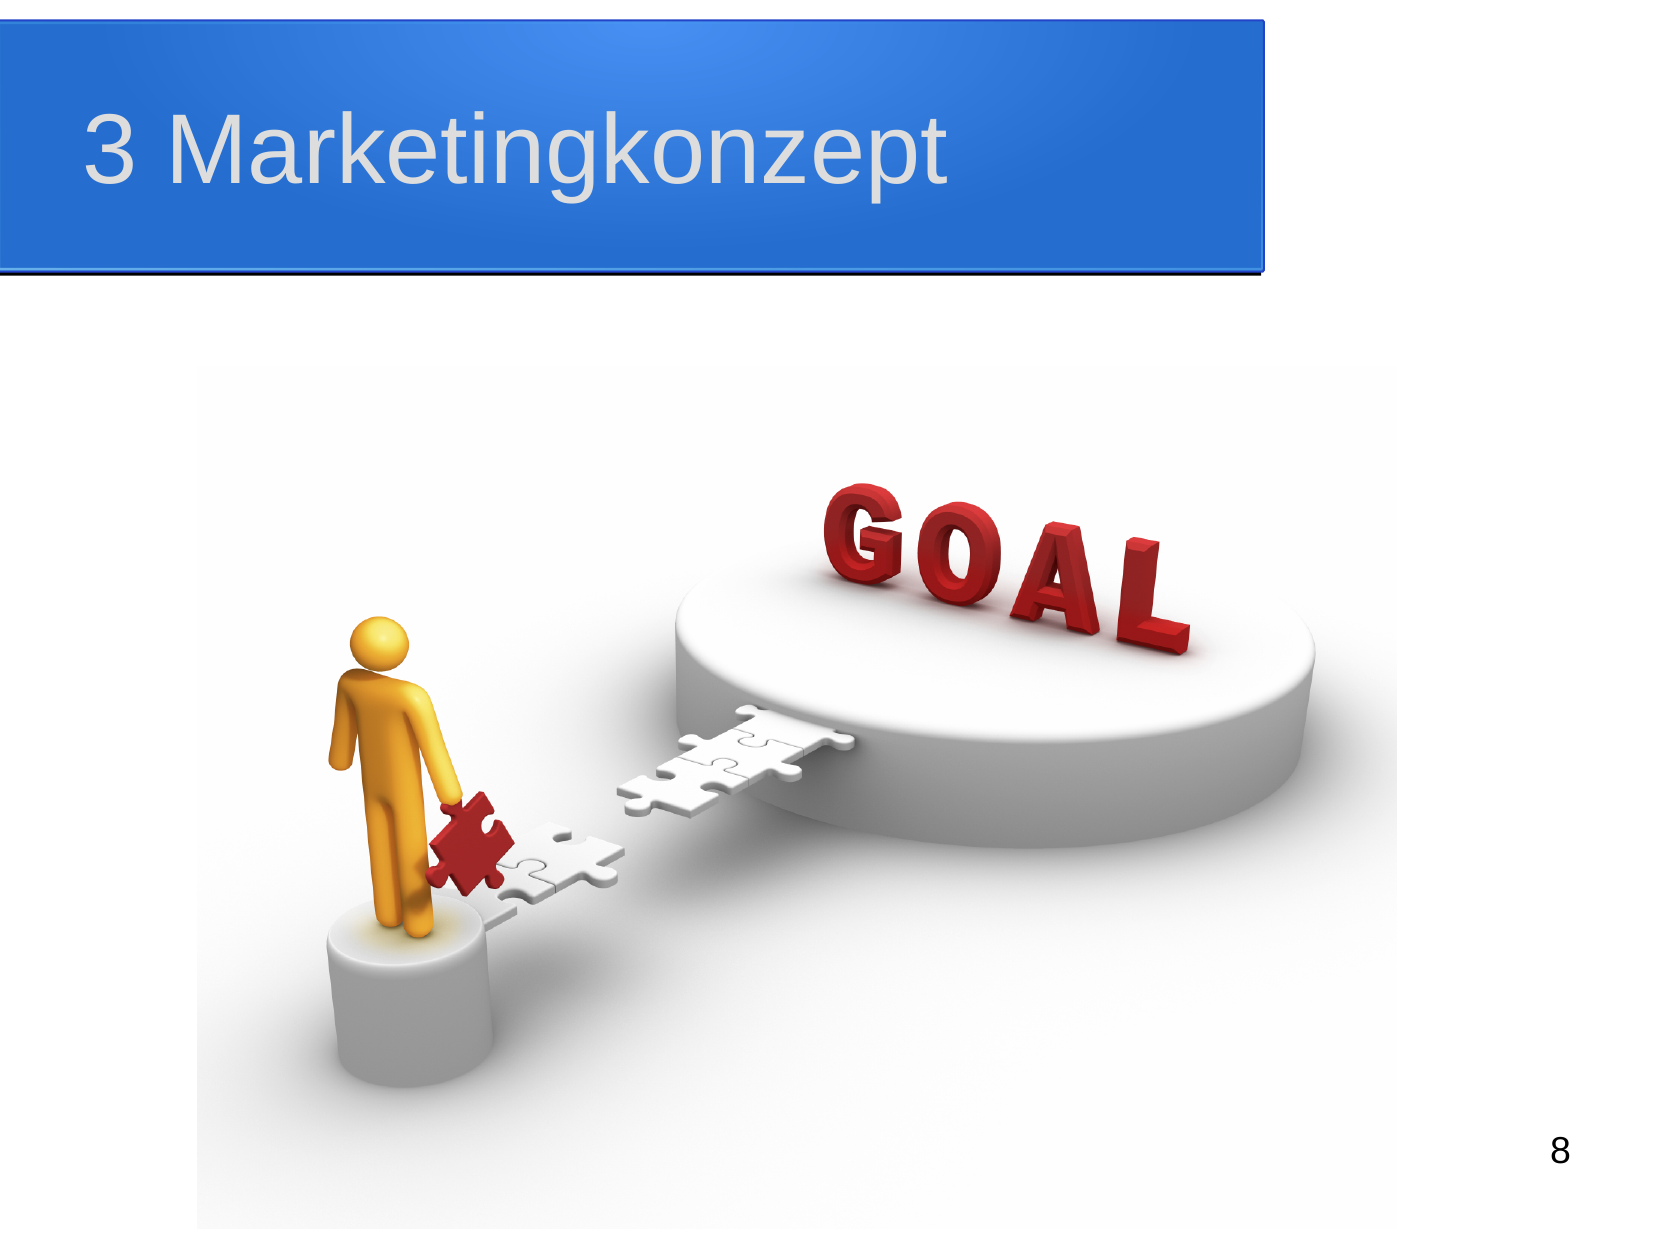

# 3 Marketingkonzept
8
Mittelstufenprojekt: Personal Kanban